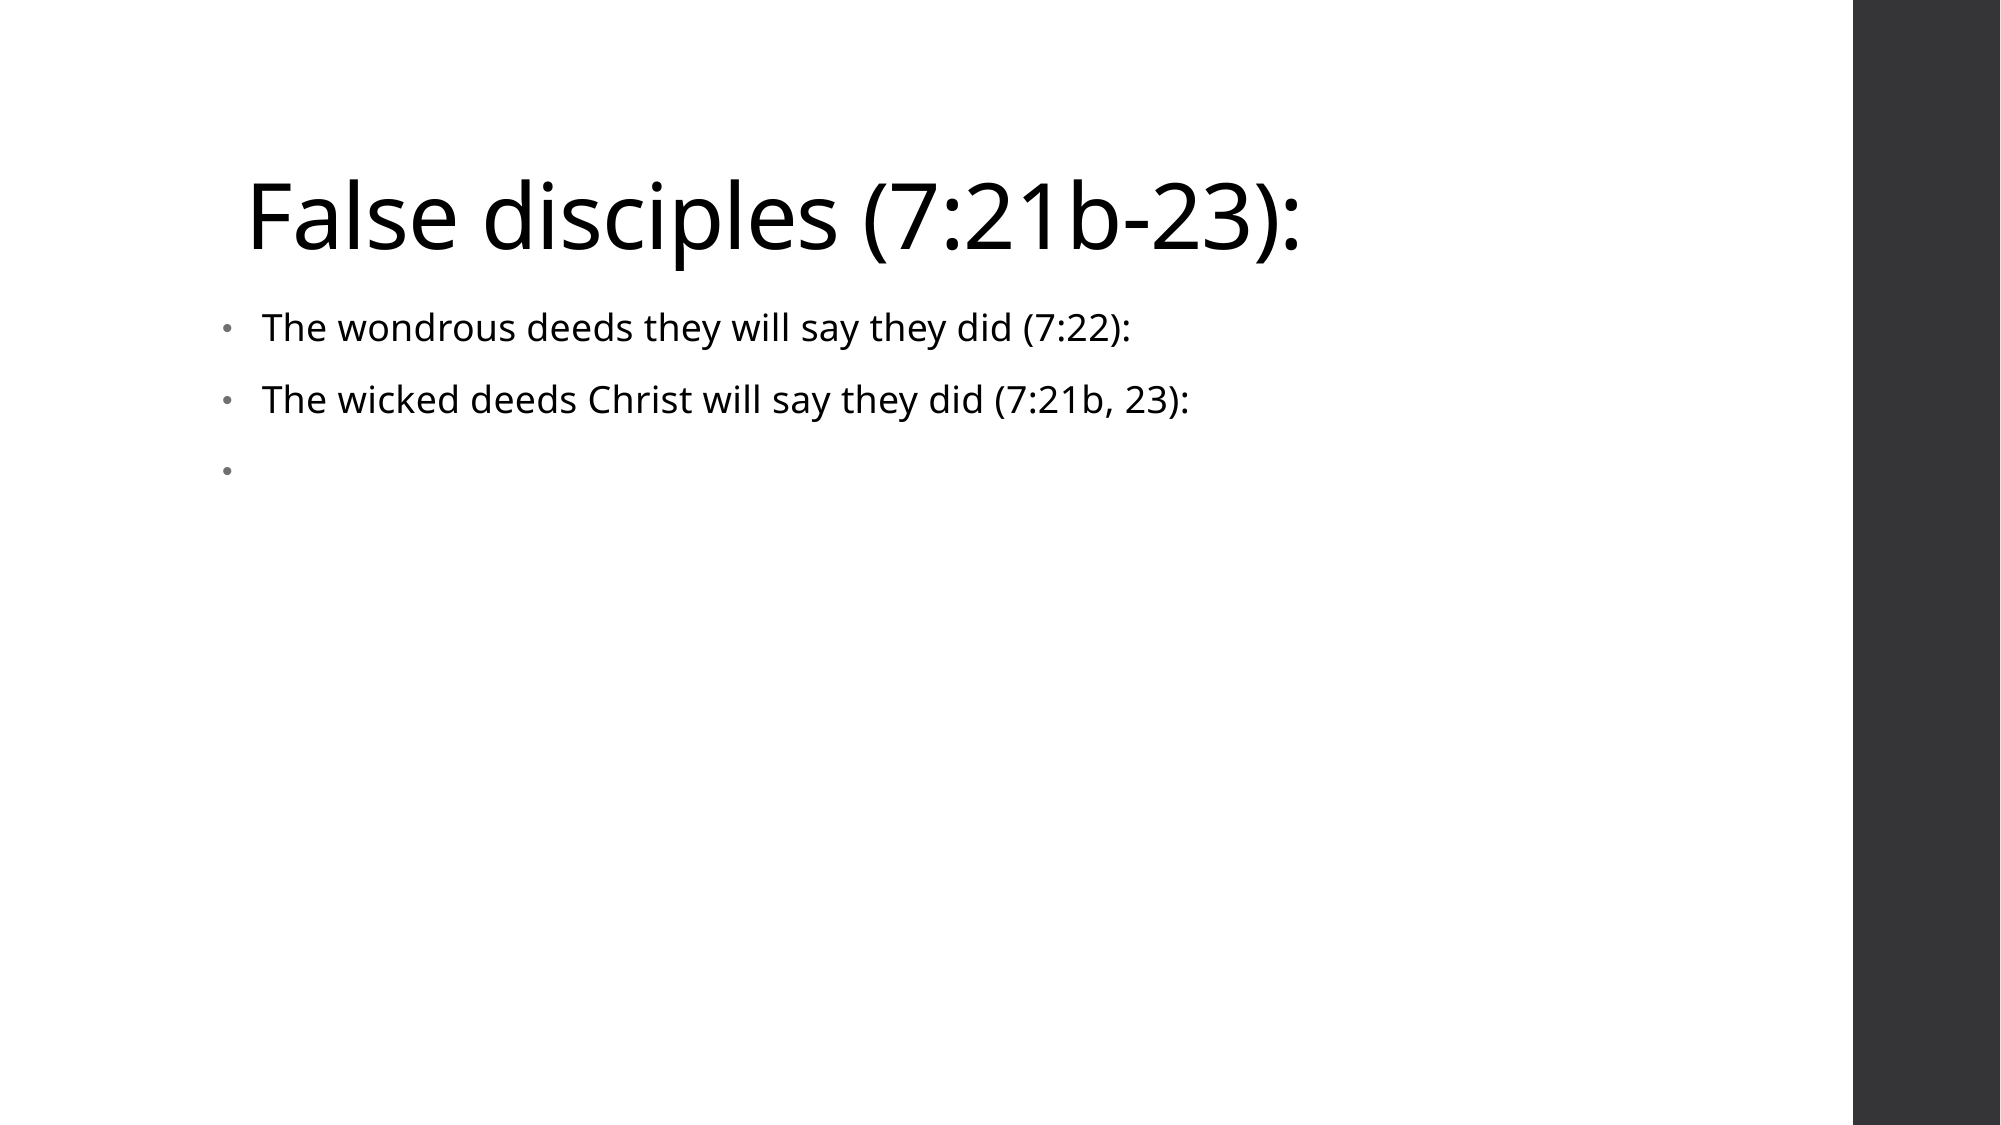

# False disciples (7:21b-23):
 The wondrous deeds they will say they did (7:22):
 The wicked deeds Christ will say they did (7:21b, 23):